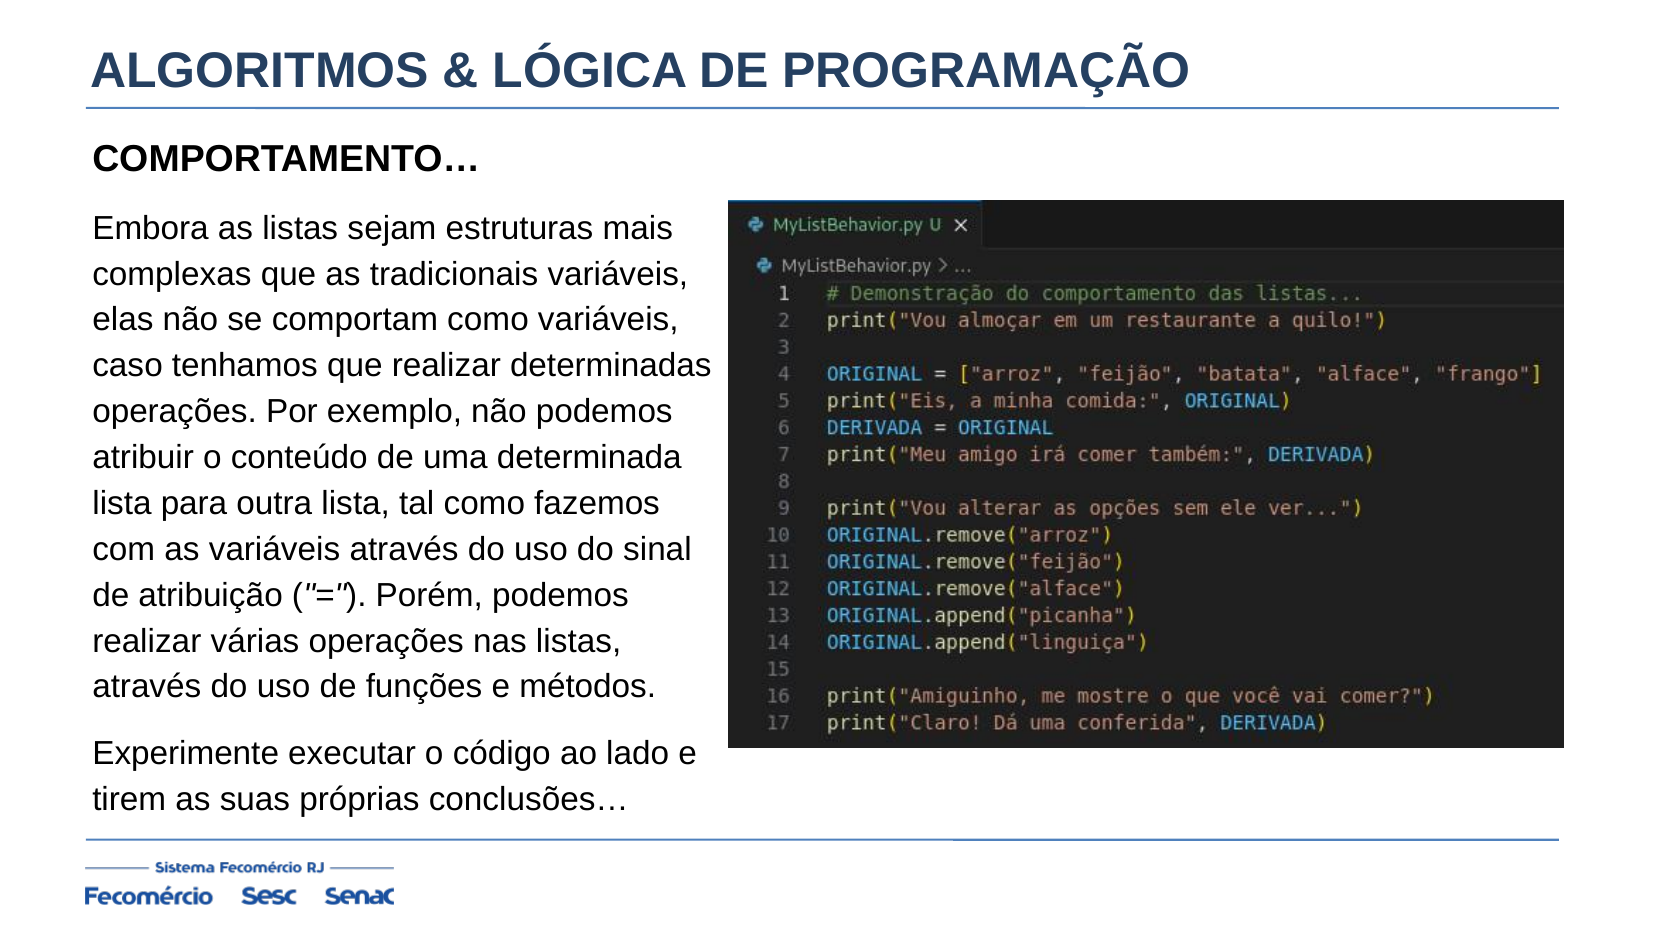

ALGORITMOS & LÓGICA DE PROGRAMAÇÃO
COMPORTAMENTO…
Embora as listas sejam estruturas mais complexas que as tradicionais variáveis, elas não se comportam como variáveis, caso tenhamos que realizar determinadas operações. Por exemplo, não podemos atribuir o conteúdo de uma determinada lista para outra lista, tal como fazemos com as variáveis através do uso do sinal de atribuição ("="). Porém, podemos realizar várias operações nas listas, através do uso de funções e métodos.
Experimente executar o código ao lado e tirem as suas próprias conclusões…